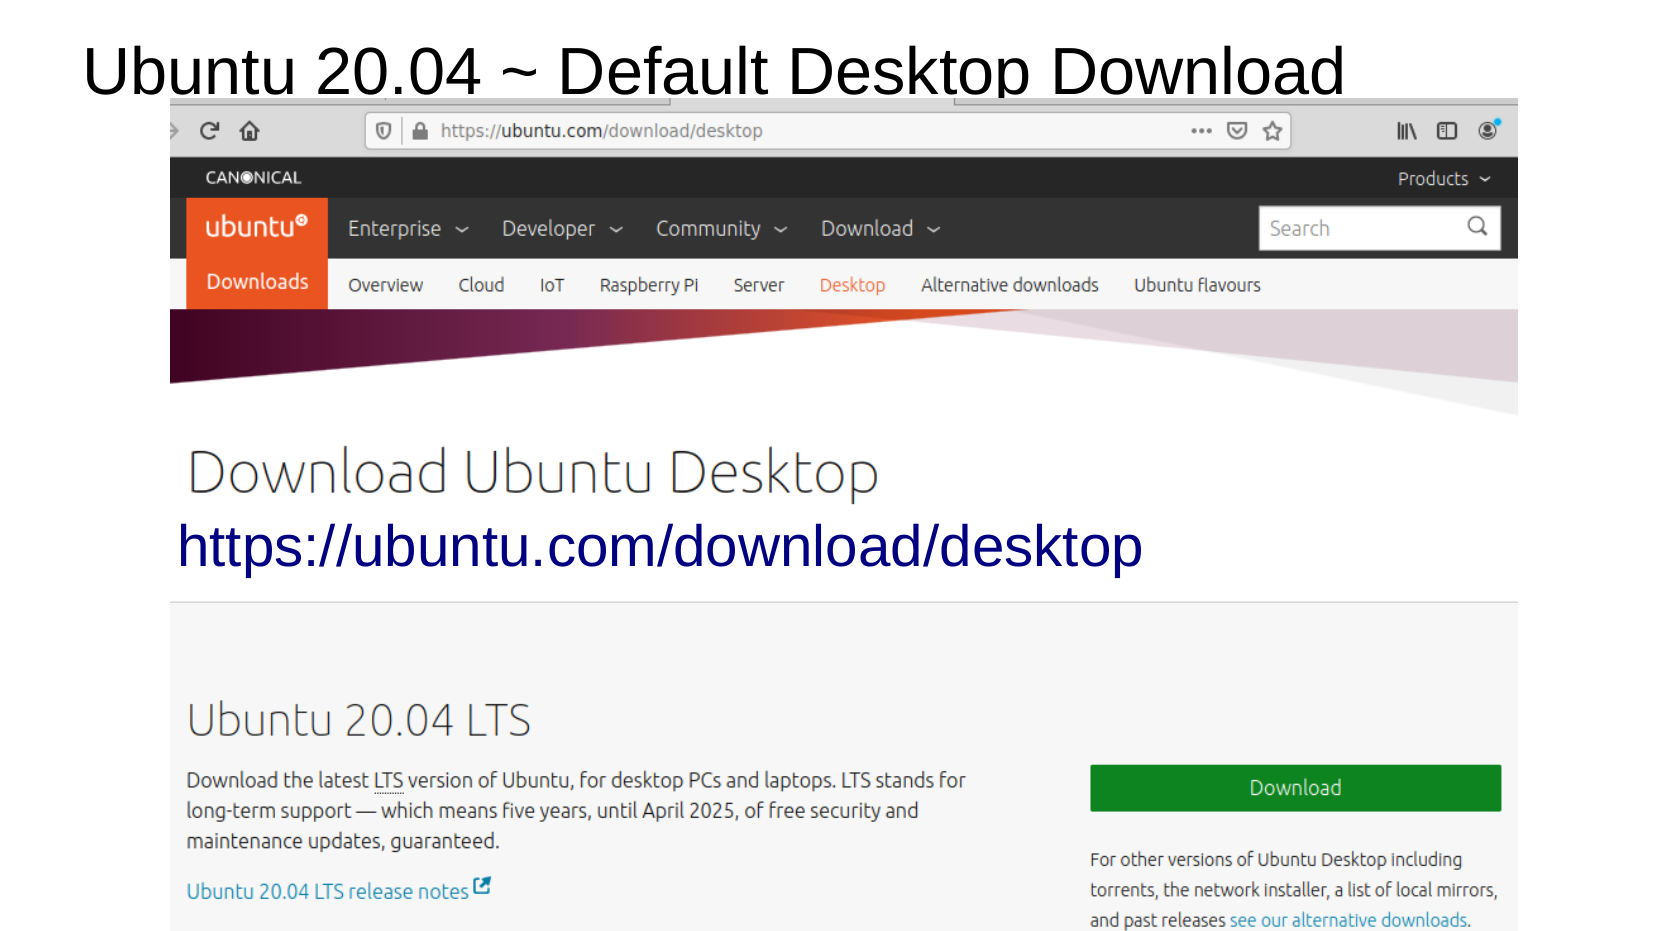

# Ubuntu 20.04 ~ Default Desktop Download
https://ubuntu.com/download/desktop